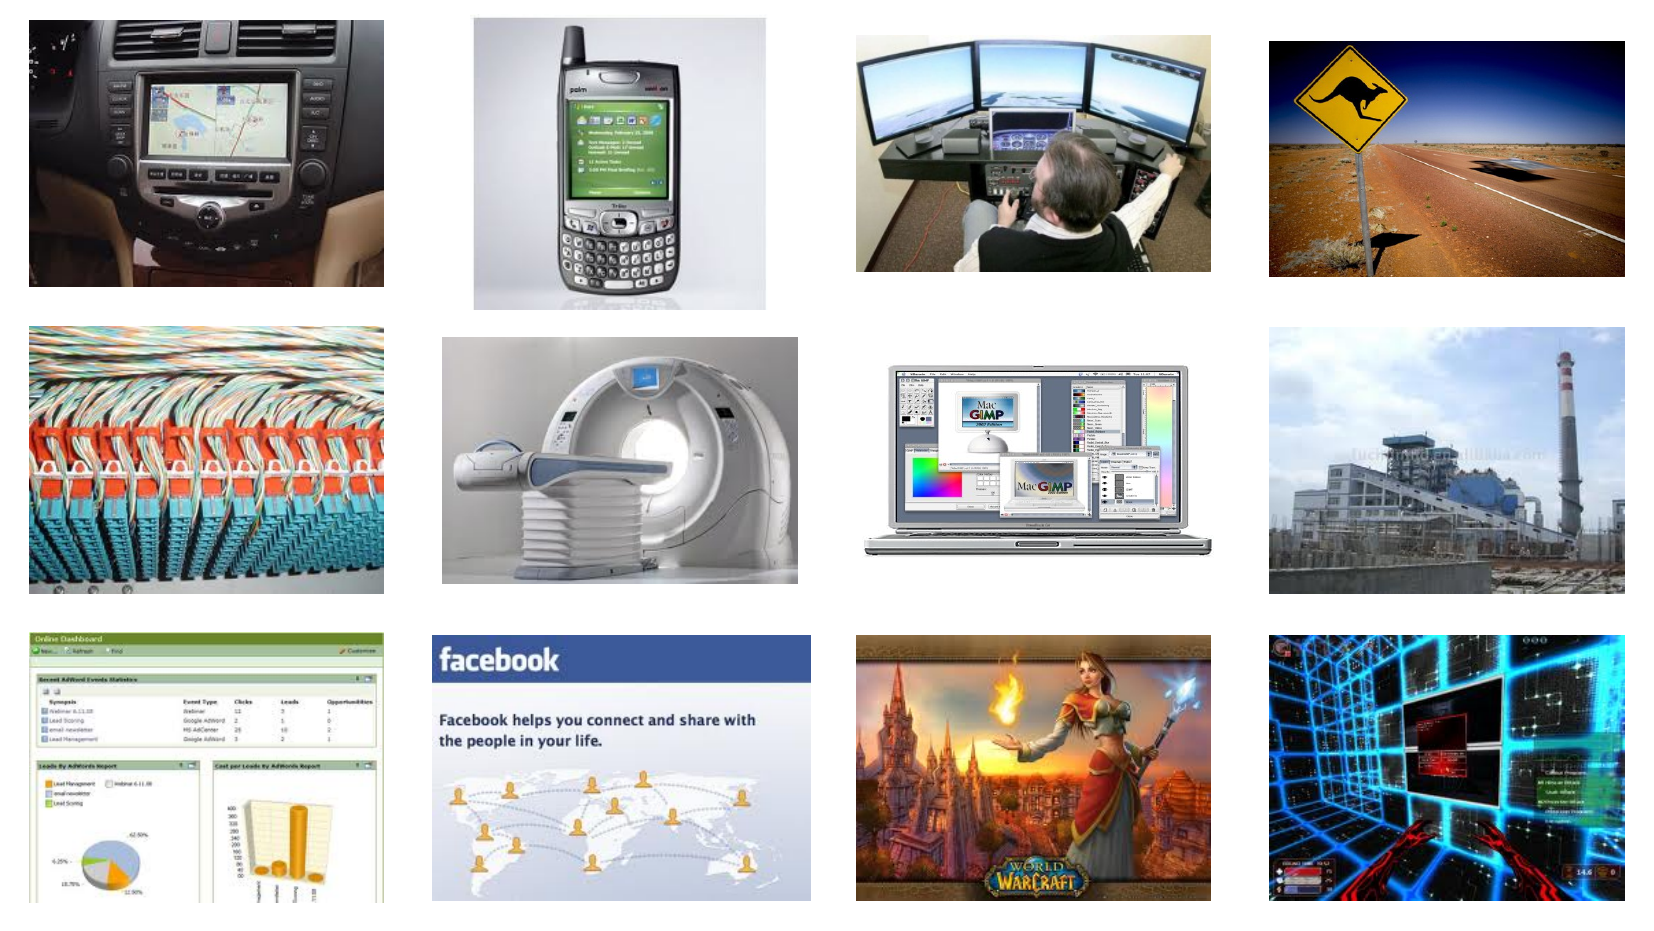

Free / Libre and Open Source Software
2
© 2019 Dirk Riehle - Some Rights Reserved